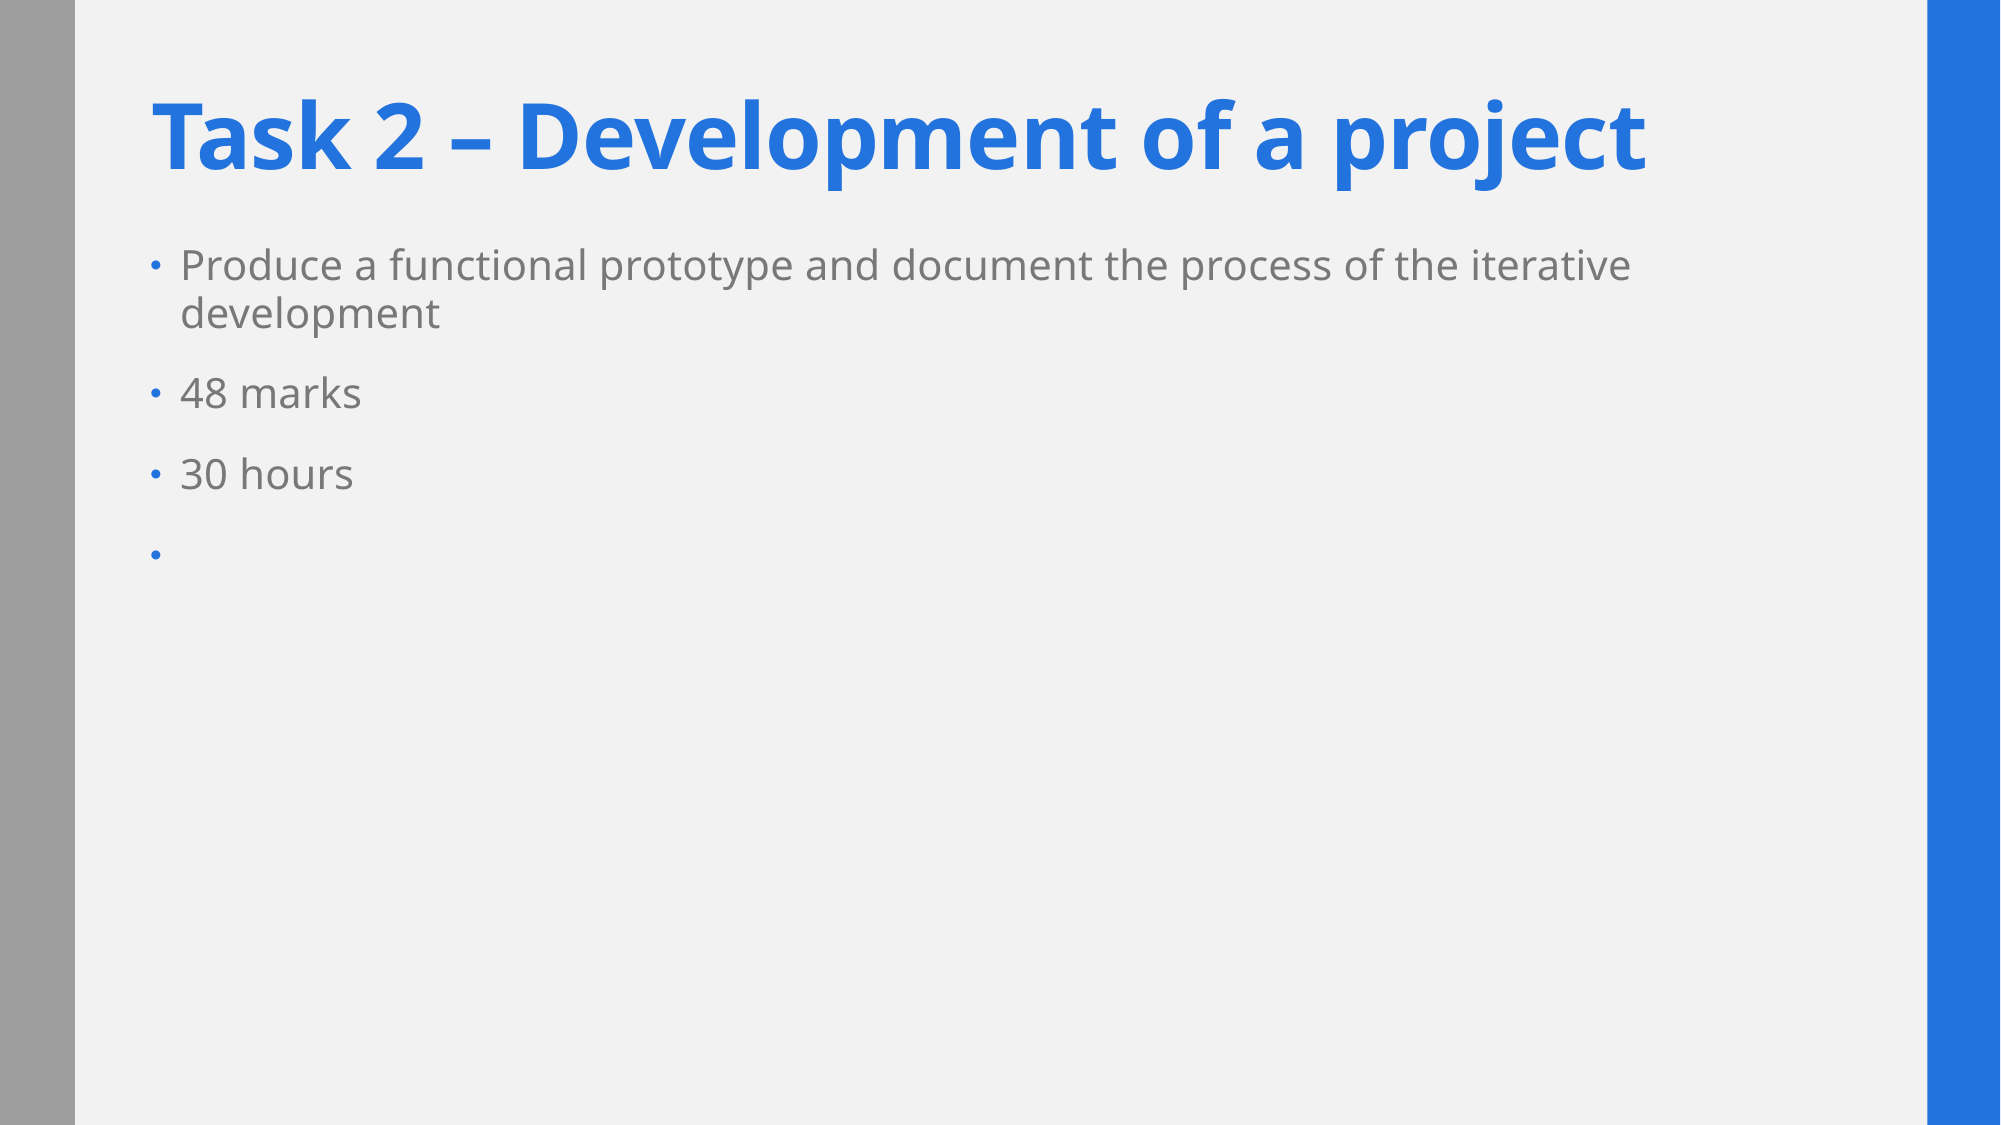

# Task 2 – Development of a project
Produce a functional prototype and document the process of the iterative development
48 marks
30 hours